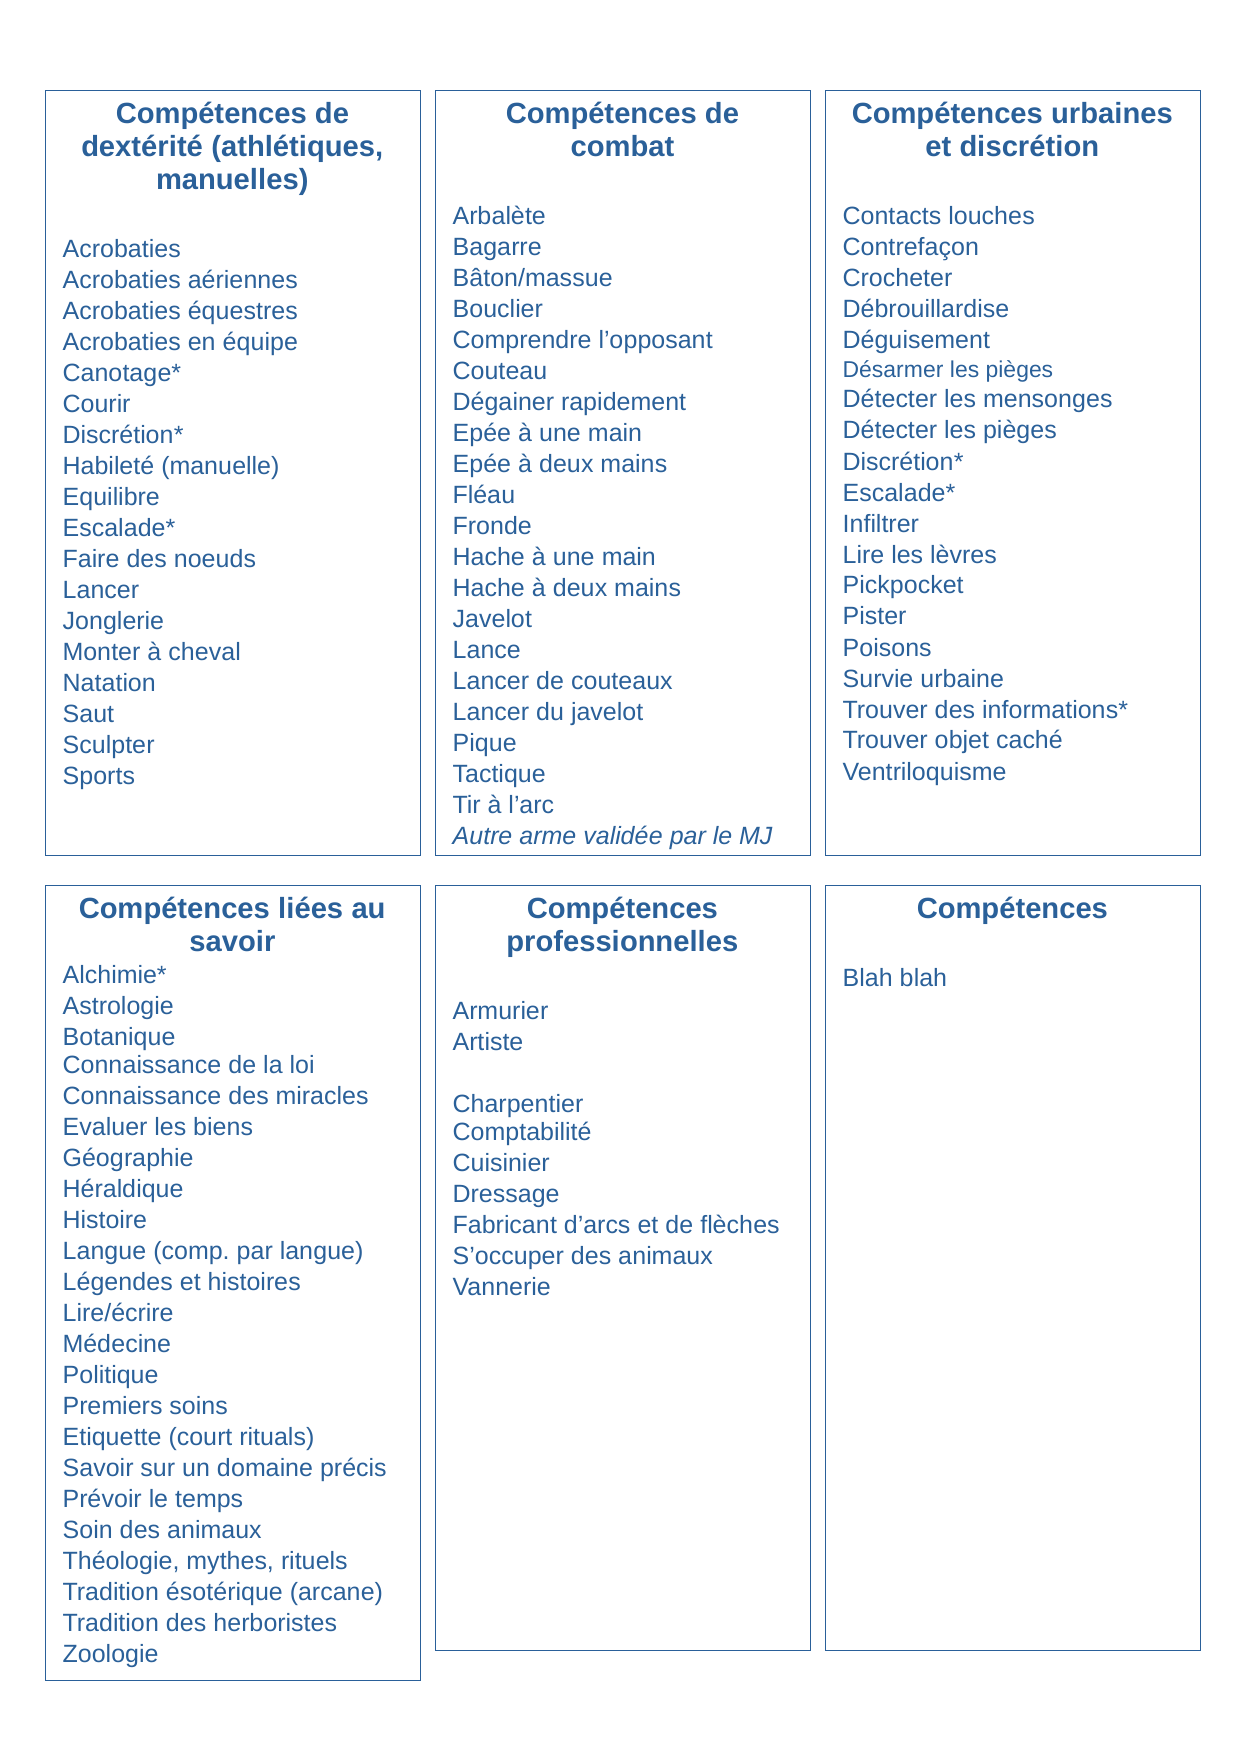

Compétences de dextérité (athlétiques, manuelles)
Acrobaties
Acrobaties aériennes
Acrobaties équestres
Acrobaties en équipe
Canotage*
Courir
Discrétion*
Habileté (manuelle)
Equilibre
Escalade*
Faire des noeuds
Lancer
Jonglerie
Monter à cheval
Natation
Saut
Sculpter
Sports
Compétences de combat
Arbalète
Bagarre
Bâton/massue
Bouclier
Comprendre l’opposant
Couteau
Dégainer rapidement
Epée à une main
Epée à deux mains
Fléau
Fronde
Hache à une main
Hache à deux mains
Javelot
Lance
Lancer de couteaux
Lancer du javelot
Pique
Tactique
Tir à l’arc
Autre arme validée par le MJ
Compétences urbaines et discrétion
Contacts louches
Contrefaçon
Crocheter
Débrouillardise
Déguisement
Désarmer les pièges
Détecter les mensonges
Détecter les pièges
Discrétion*
Escalade*
Infiltrer
Lire les lèvres
Pickpocket
Pister
Poisons
Survie urbaine
Trouver des informations*
Trouver objet caché
Ventriloquisme
Compétences liées au savoir
Alchimie*
Astrologie
Botanique
Connaissance de la loi
Connaissance des miracles
Evaluer les biens
Géographie
Héraldique
Histoire
Langue (comp. par langue)
Légendes et histoires
Lire/écrire
Médecine
Politique
Premiers soins
Etiquette (court rituals)
Savoir sur un domaine précis
Prévoir le temps
Soin des animaux
Théologie, mythes, rituels
Tradition ésotérique (arcane)
Tradition des herboristes
Zoologie
Compétences professionnelles
Armurier
Artiste
Charpentier
Comptabilité
Cuisinier
Dressage
Fabricant d’arcs et de flèches
S’occuper des animaux
Vannerie
Compétences
Blah blah